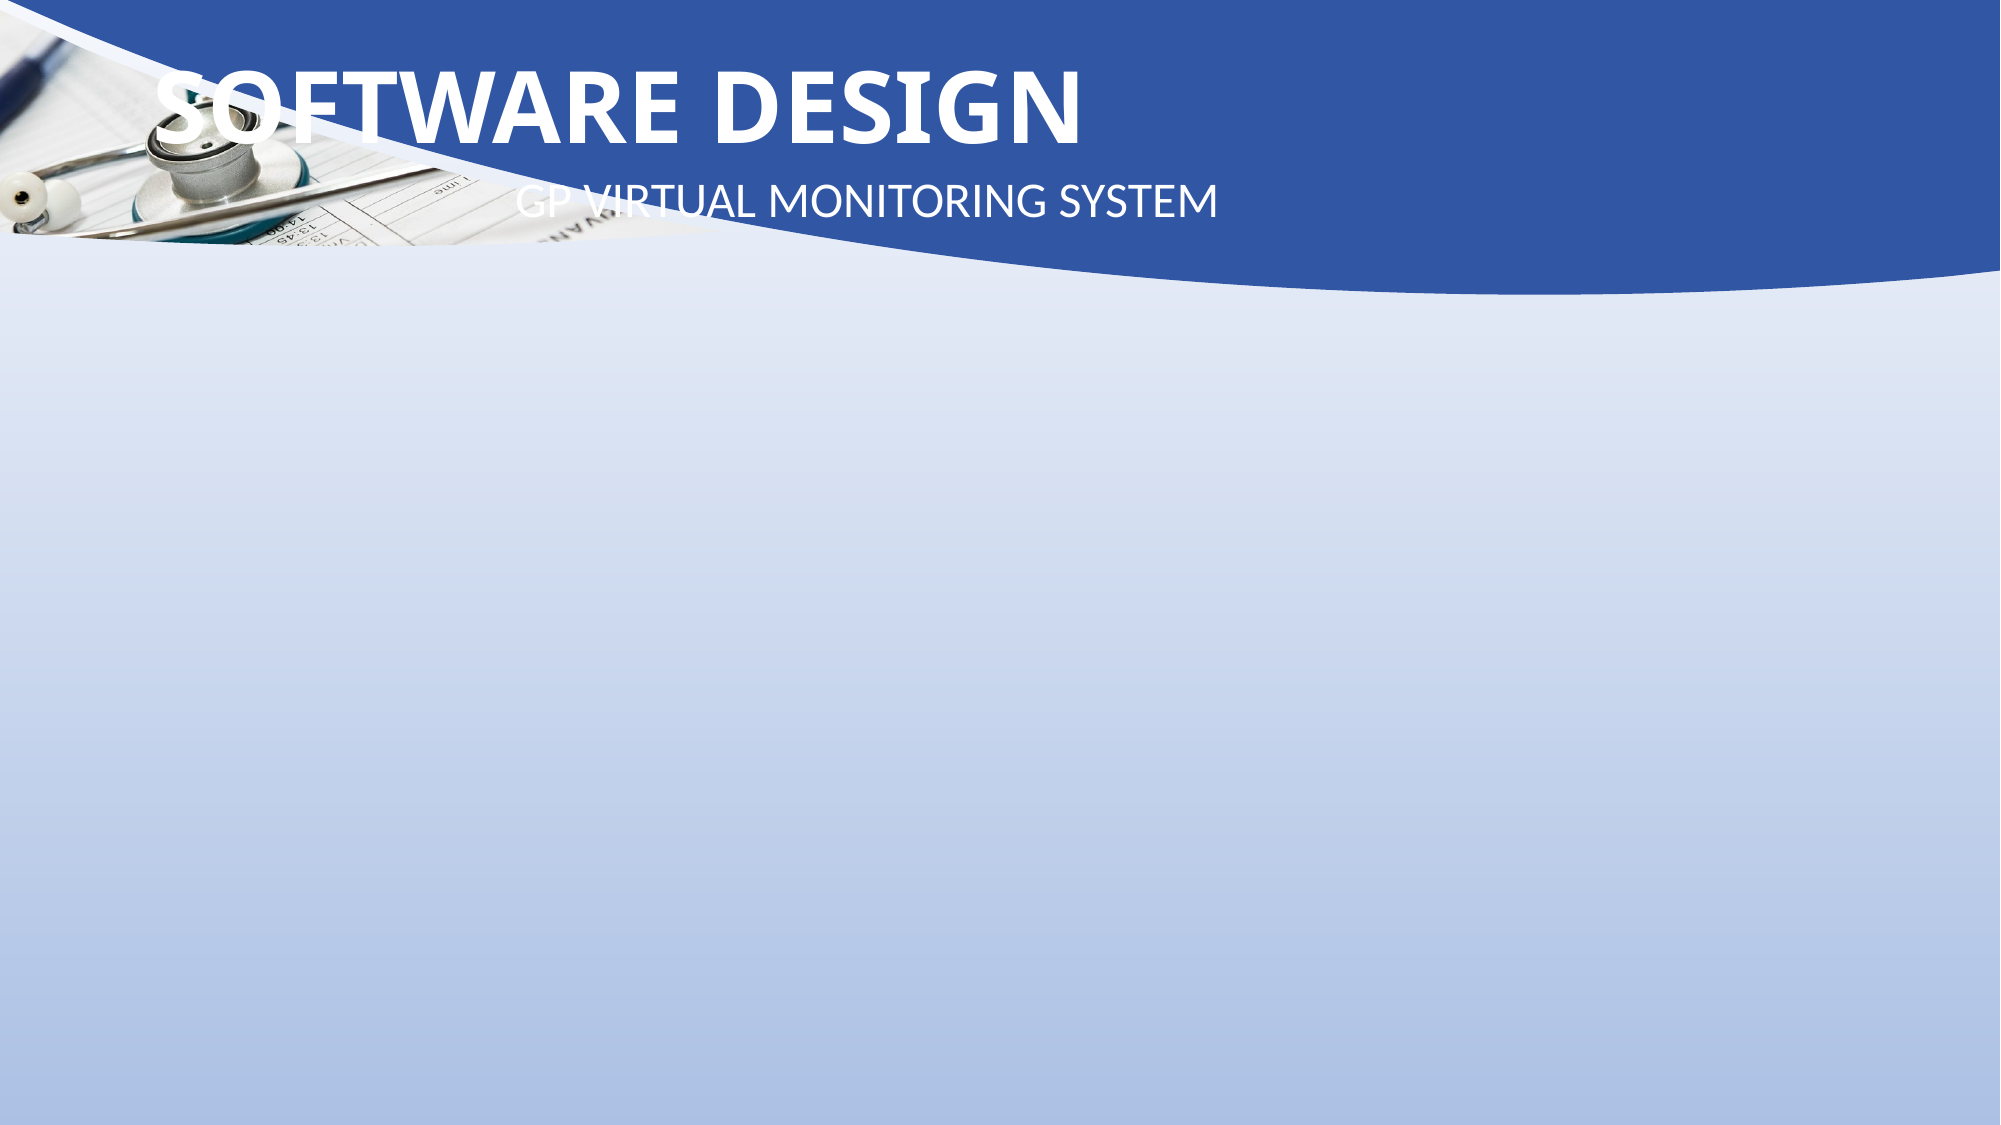

Software design
GP VIRTUAL MONITORING SYSTEM
#